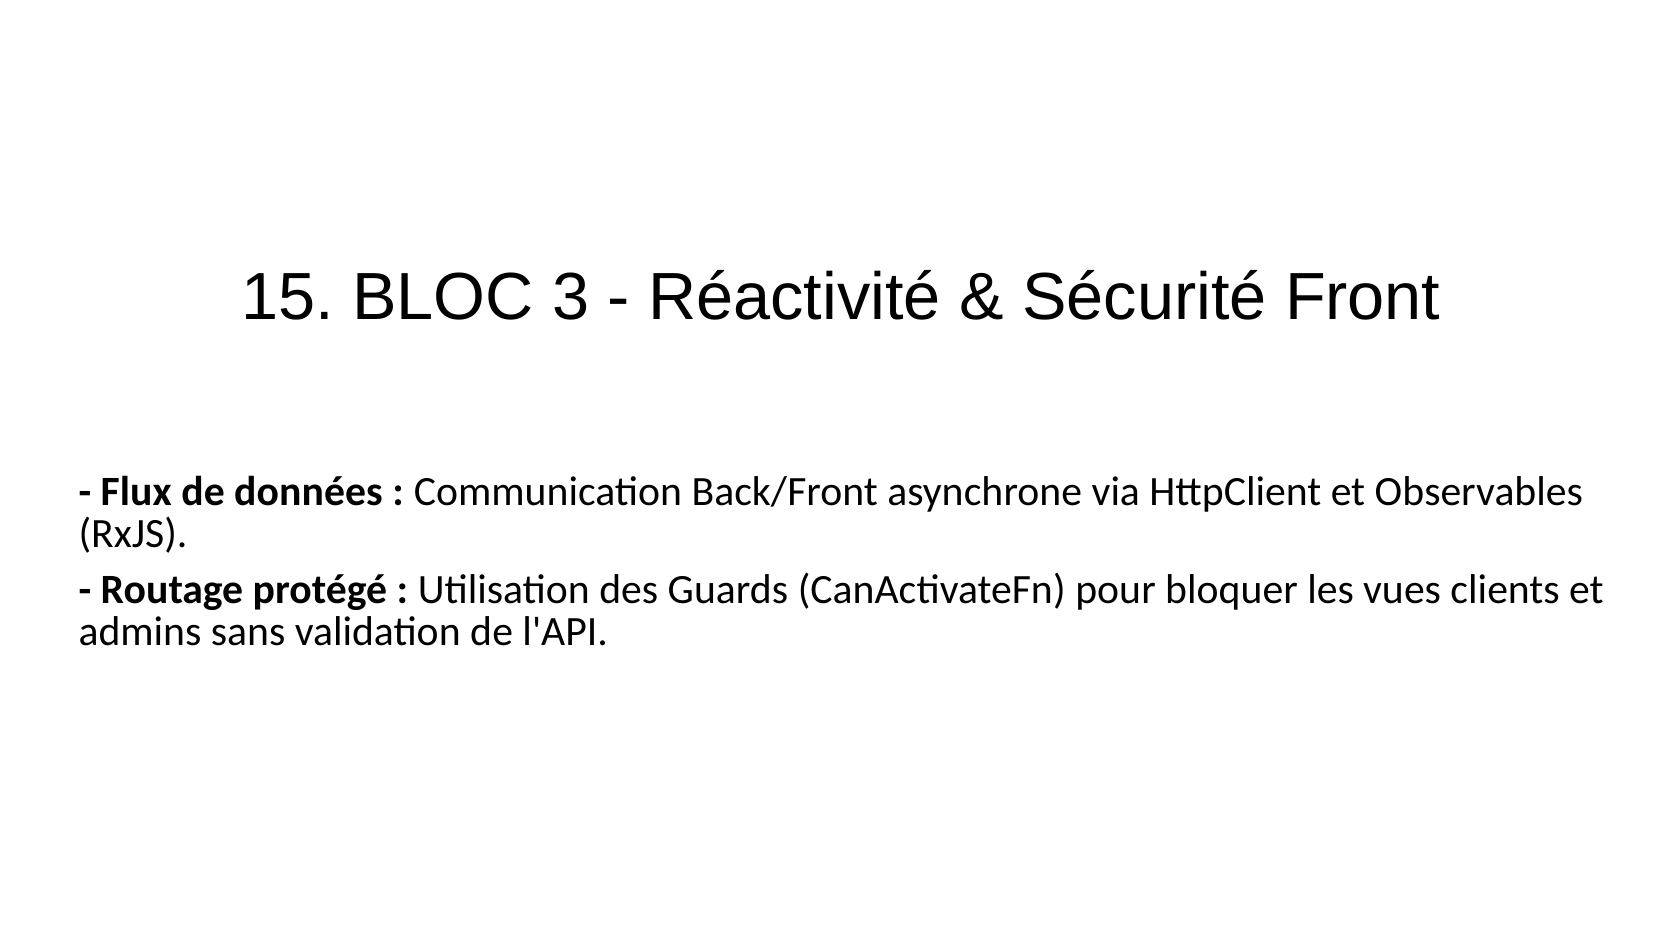

# 15. BLOC 3 - Réactivité & Sécurité Front
- Flux de données : Communication Back/Front asynchrone via HttpClient et Observables (RxJS).
- Routage protégé : Utilisation des Guards (CanActivateFn) pour bloquer les vues clients et admins sans validation de l'API.